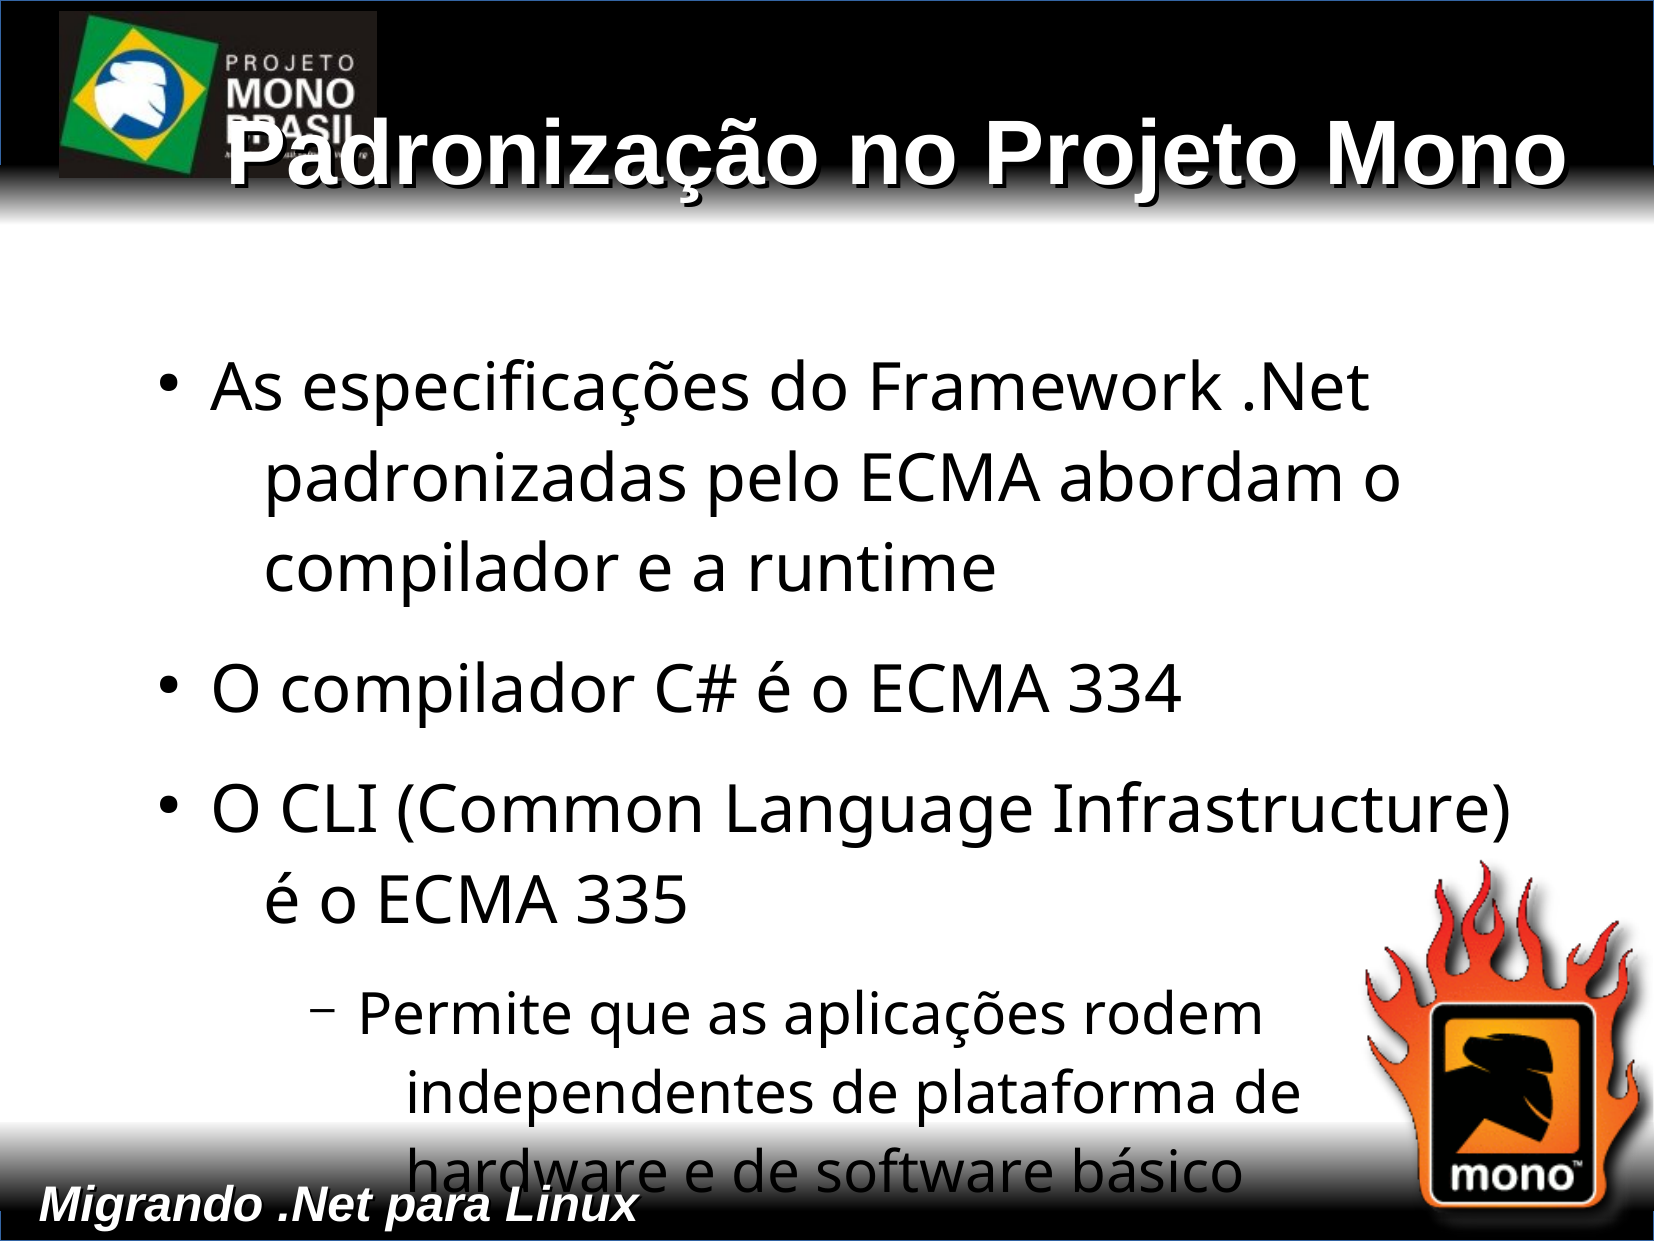

# Padronização no Projeto Mono
As especificações do Framework .Net padronizadas pelo ECMA abordam o compilador e a runtime
O compilador C# é o ECMA 334
O CLI (Common Language Infrastructure) é o ECMA 335
Permite que as aplicações rodem independentes de plataforma de hardware e de software básico
Migrando .Net para Linux